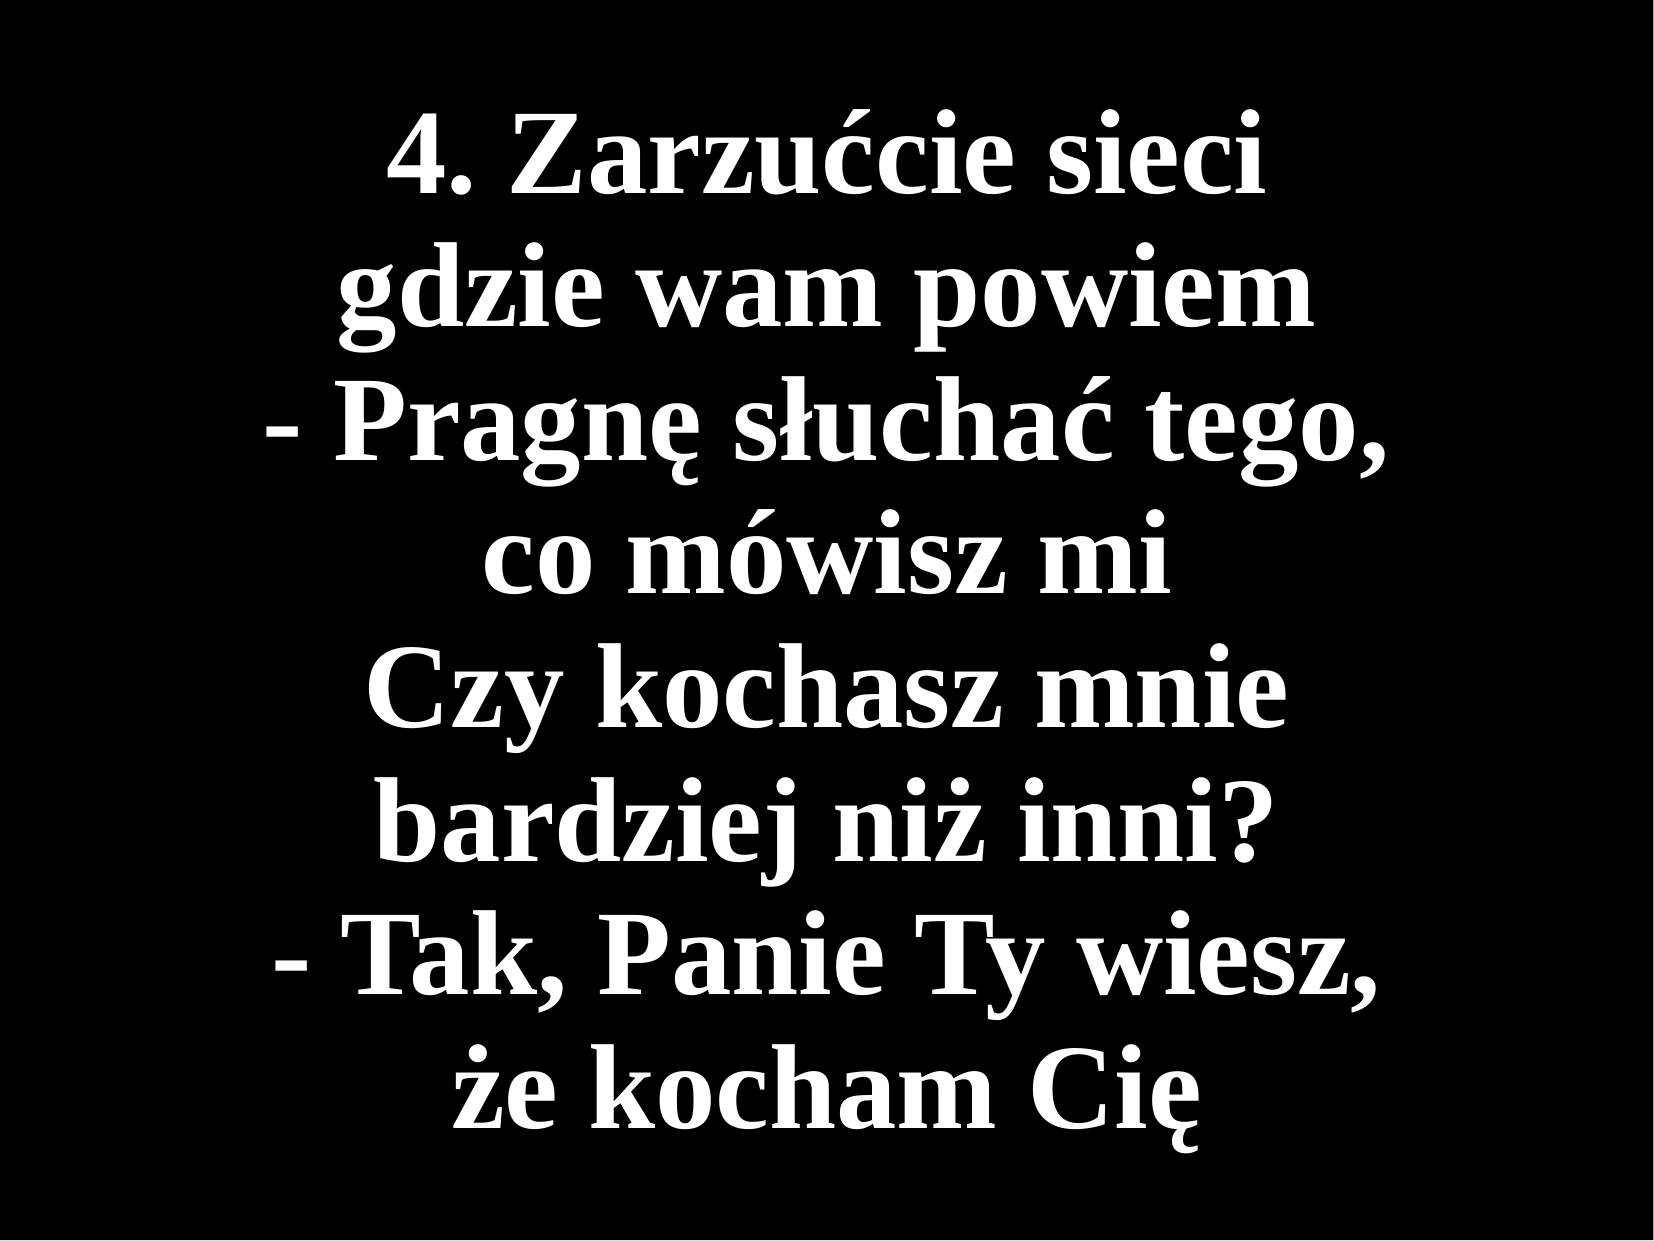

# 4. Zarzućcie sieci gdzie wam powiem - Pragnę słuchać tego, co mówisz mi Czy kochasz mnie bardziej niż inni? - Tak, Panie Ty wiesz, że kocham Cię